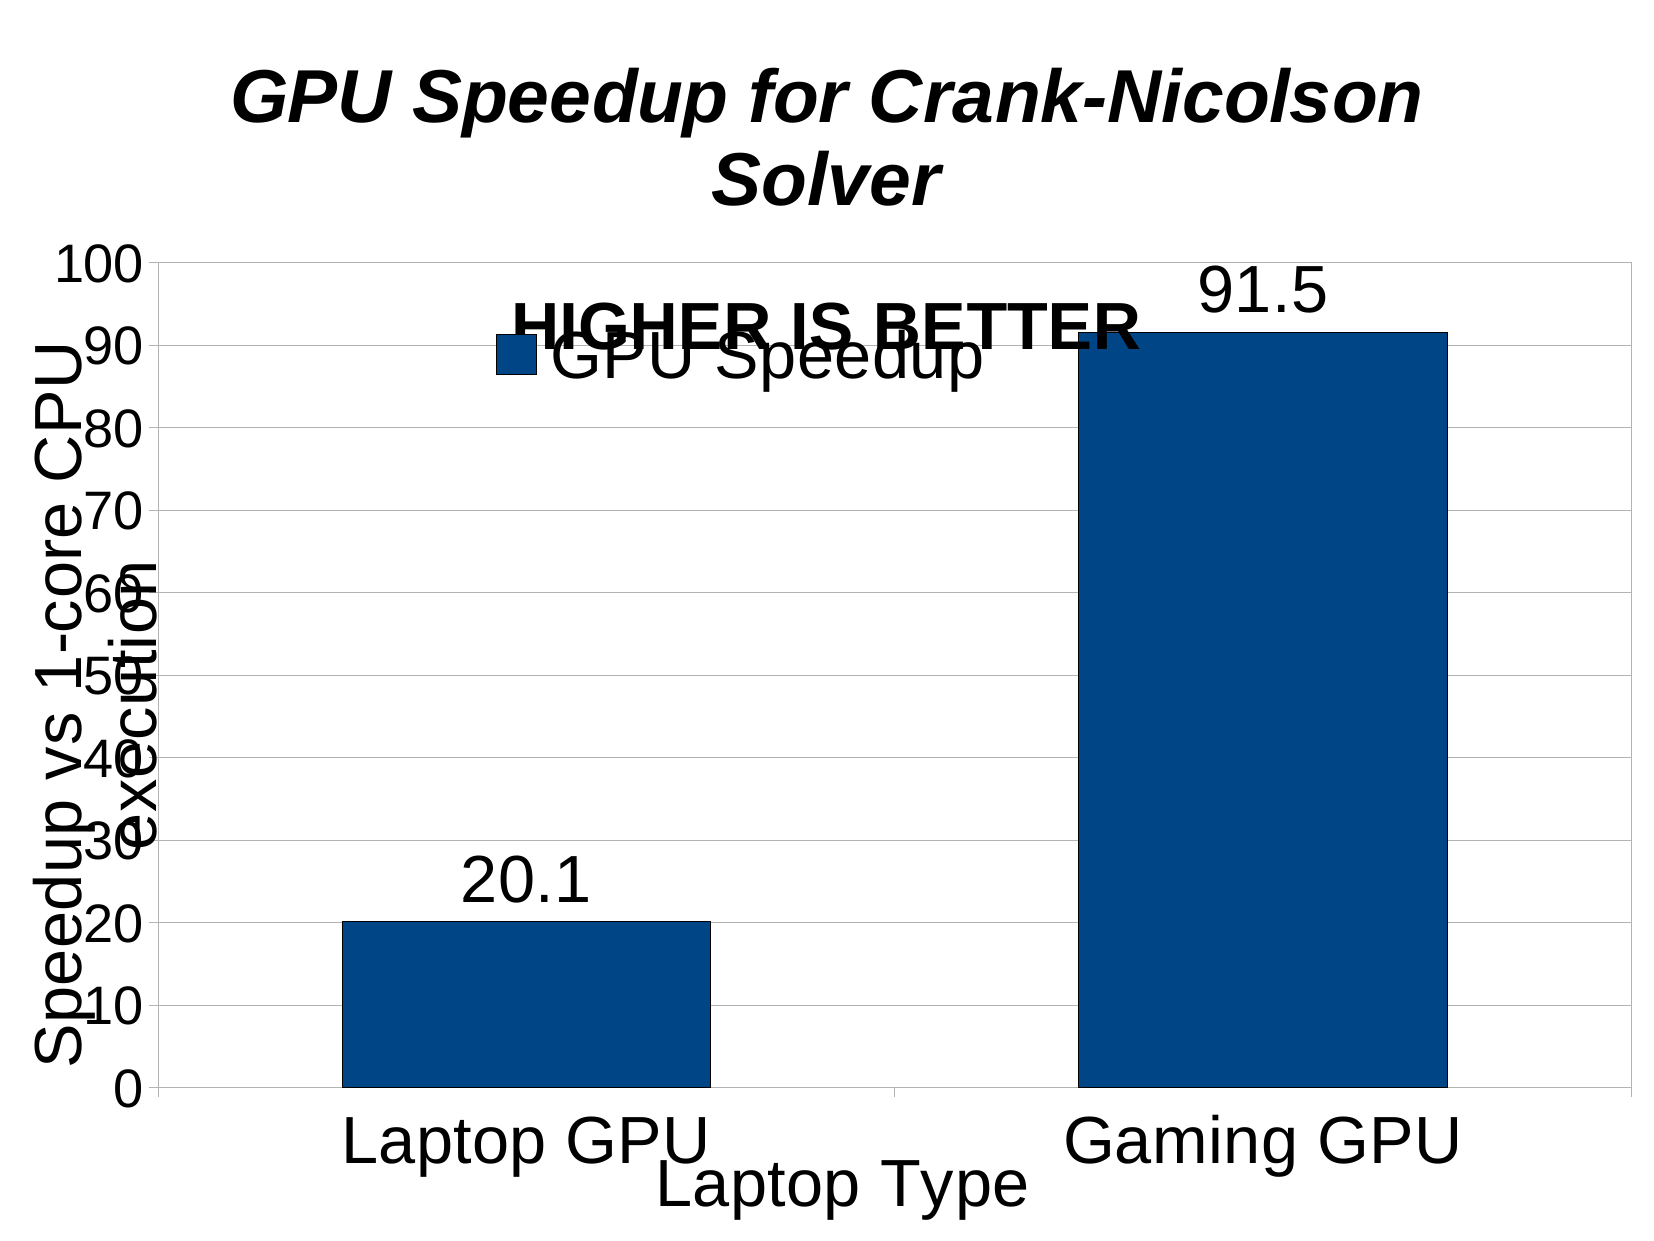

### Chart: GPU Speedup for Crank-Nicolson Solver
HIGHER IS BETTER
| Category | GPU Speedup |
|---|---|
| Laptop GPU | 20.1 |
| Gaming GPU | 91.5 |